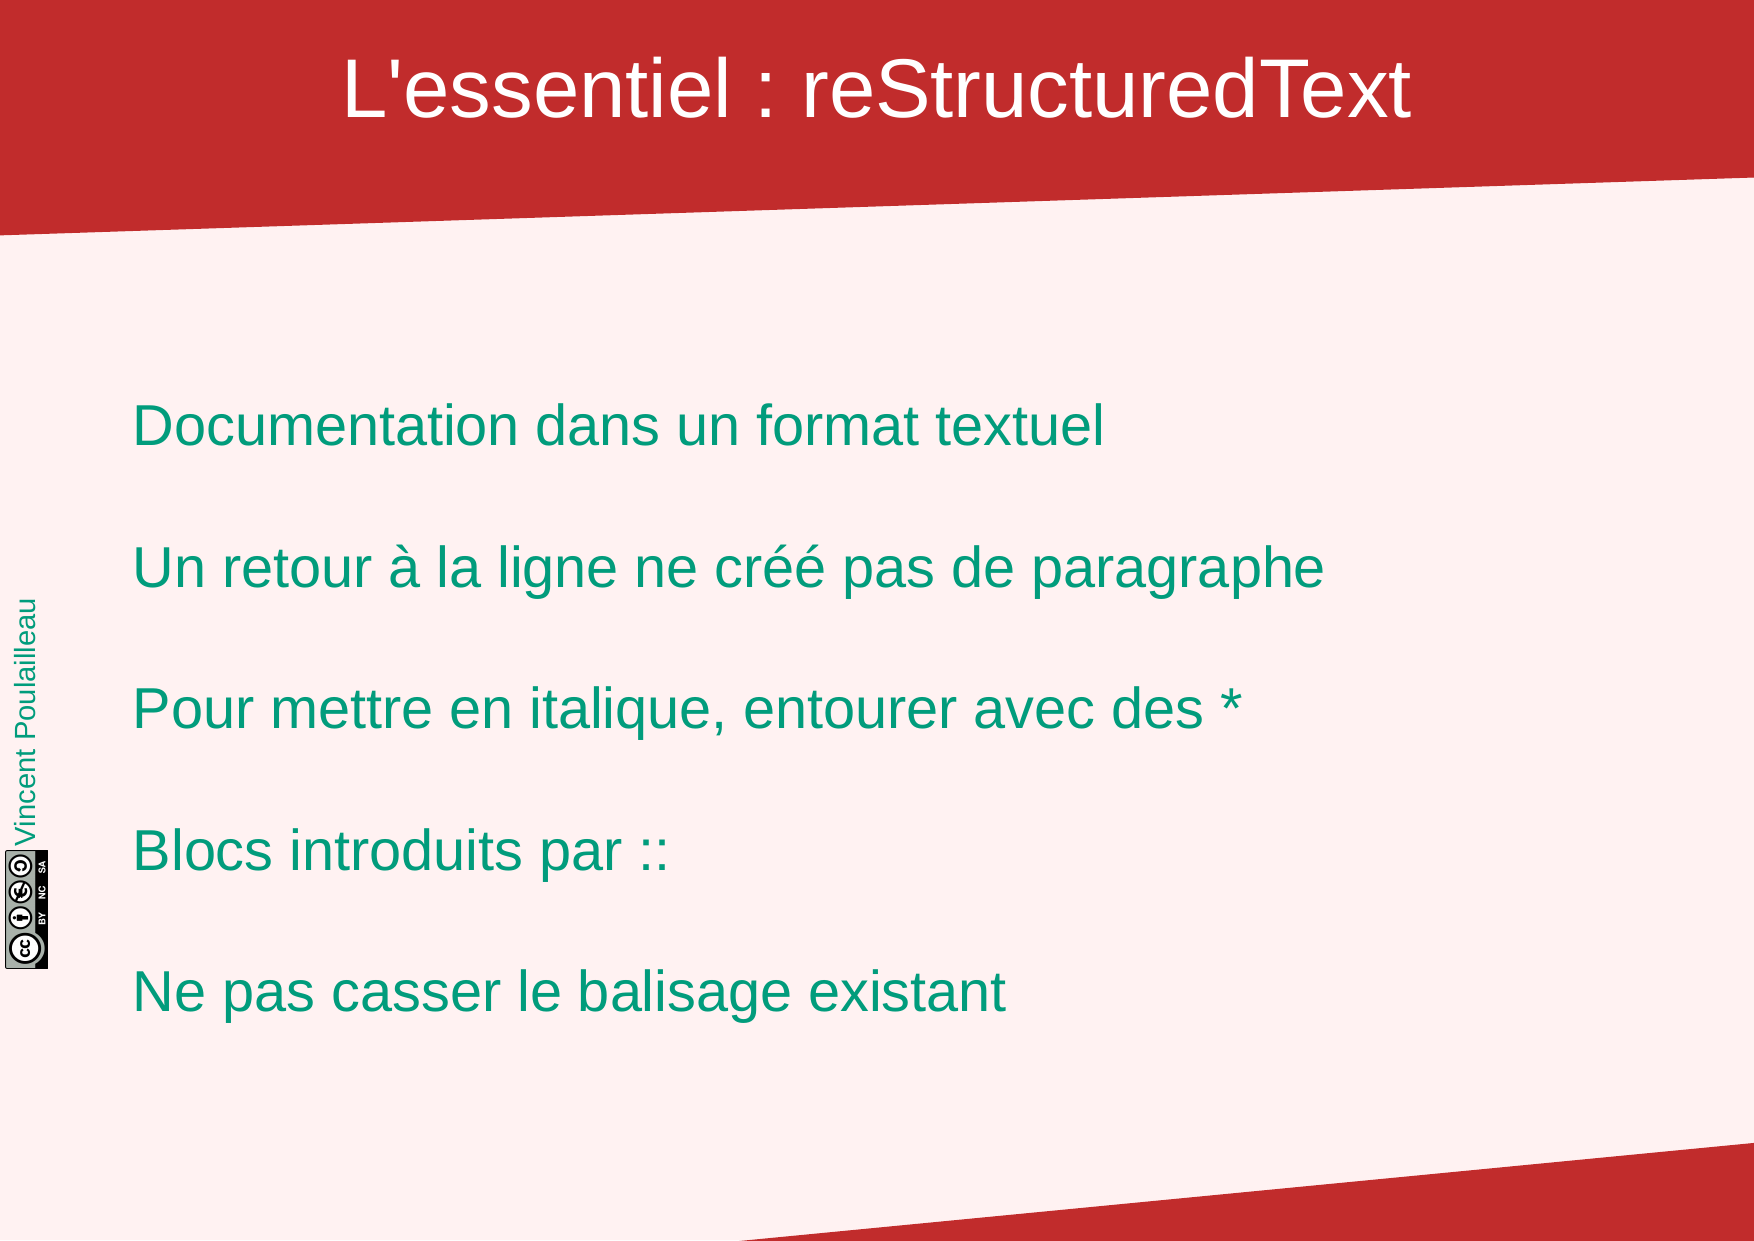

L'essentiel : reStructuredText
Documentation dans un format textuel
Un retour à la ligne ne créé pas de paragraphe
Pour mettre en italique, entourer avec des *
Blocs introduits par ::
Ne pas casser le balisage existant
© 2019 Vincent Poulailleau